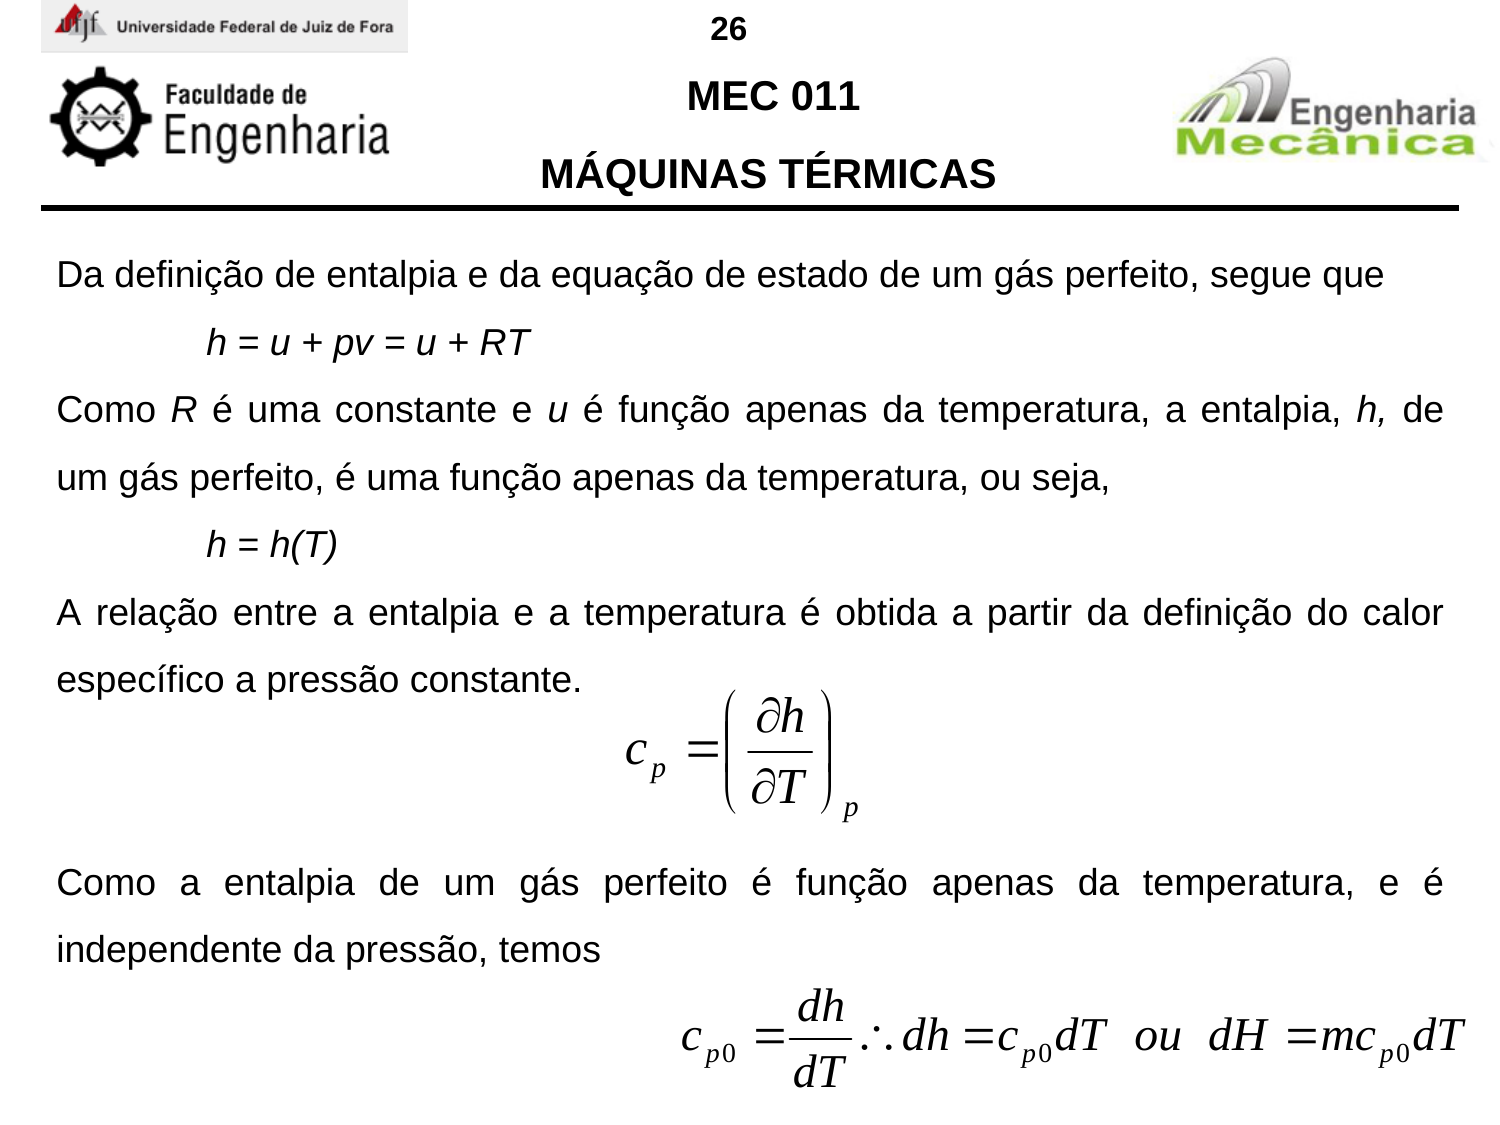

Da definição de entalpia e da equação de estado de um gás perfeito, segue que
	h = u + pv = u + RT
Como R é uma constante e u é função apenas da temperatura, a entalpia, h, de um gás perfeito, é uma função apenas da temperatura, ou seja,
	h = h(T)
A relação entre a entalpia e a temperatura é obtida a partir da definição do calor específico a pressão constante.
Como a entalpia de um gás perfeito é função apenas da temperatura, e é independente da pressão, temos